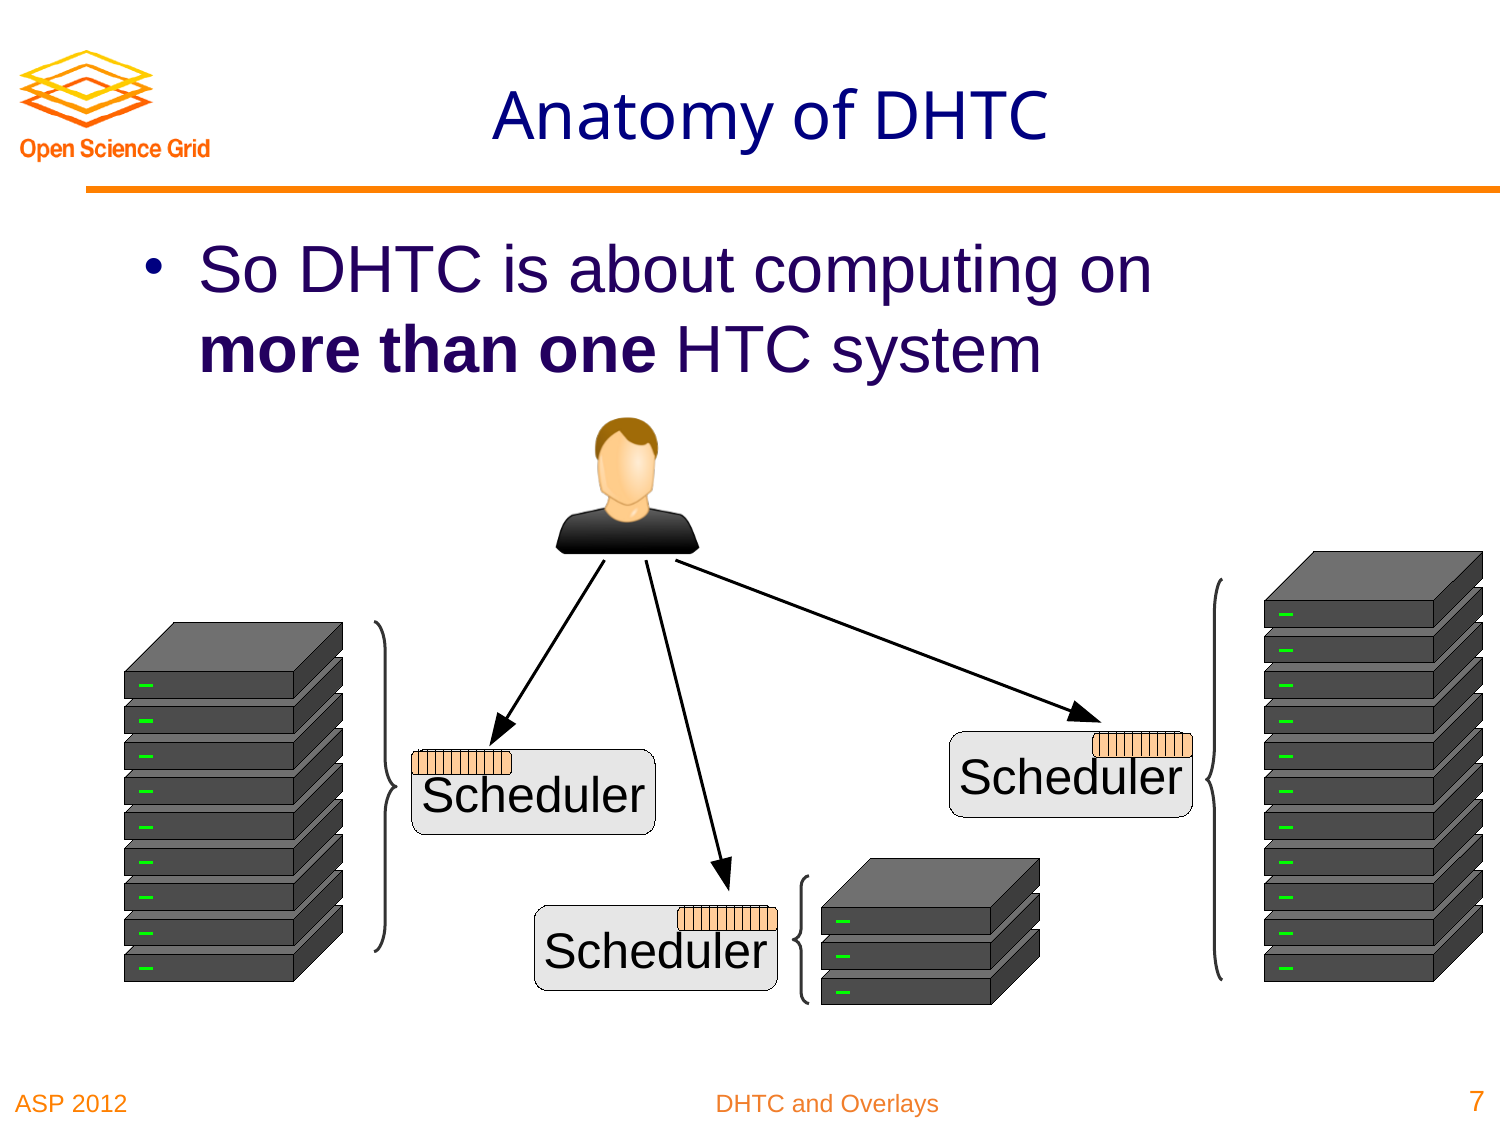

# Anatomy of DHTC
So DHTC is about computing on
more than one HTC system
Scheduler
Scheduler
Scheduler